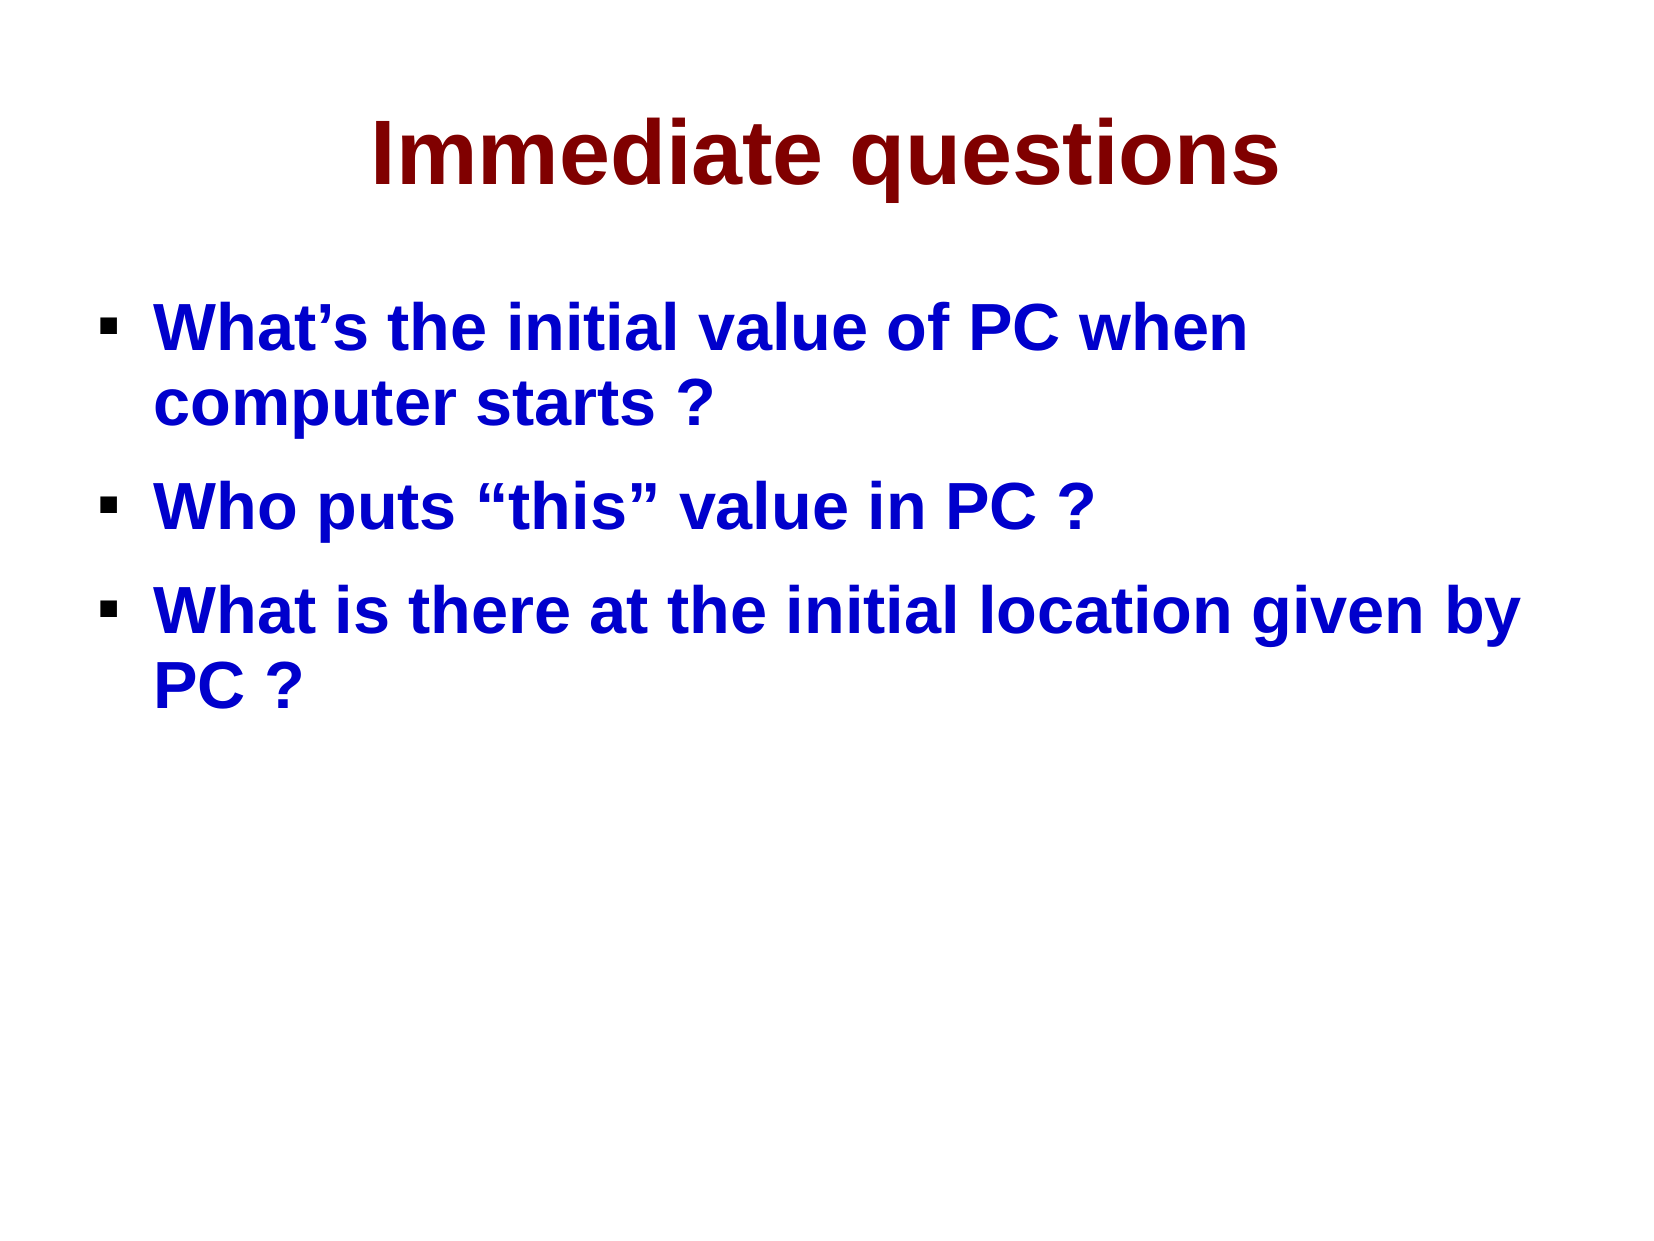

# Immediate questions
What’s the initial value of PC when computer starts ?
Who puts “this” value in PC ?
What is there at the initial location given by PC ?